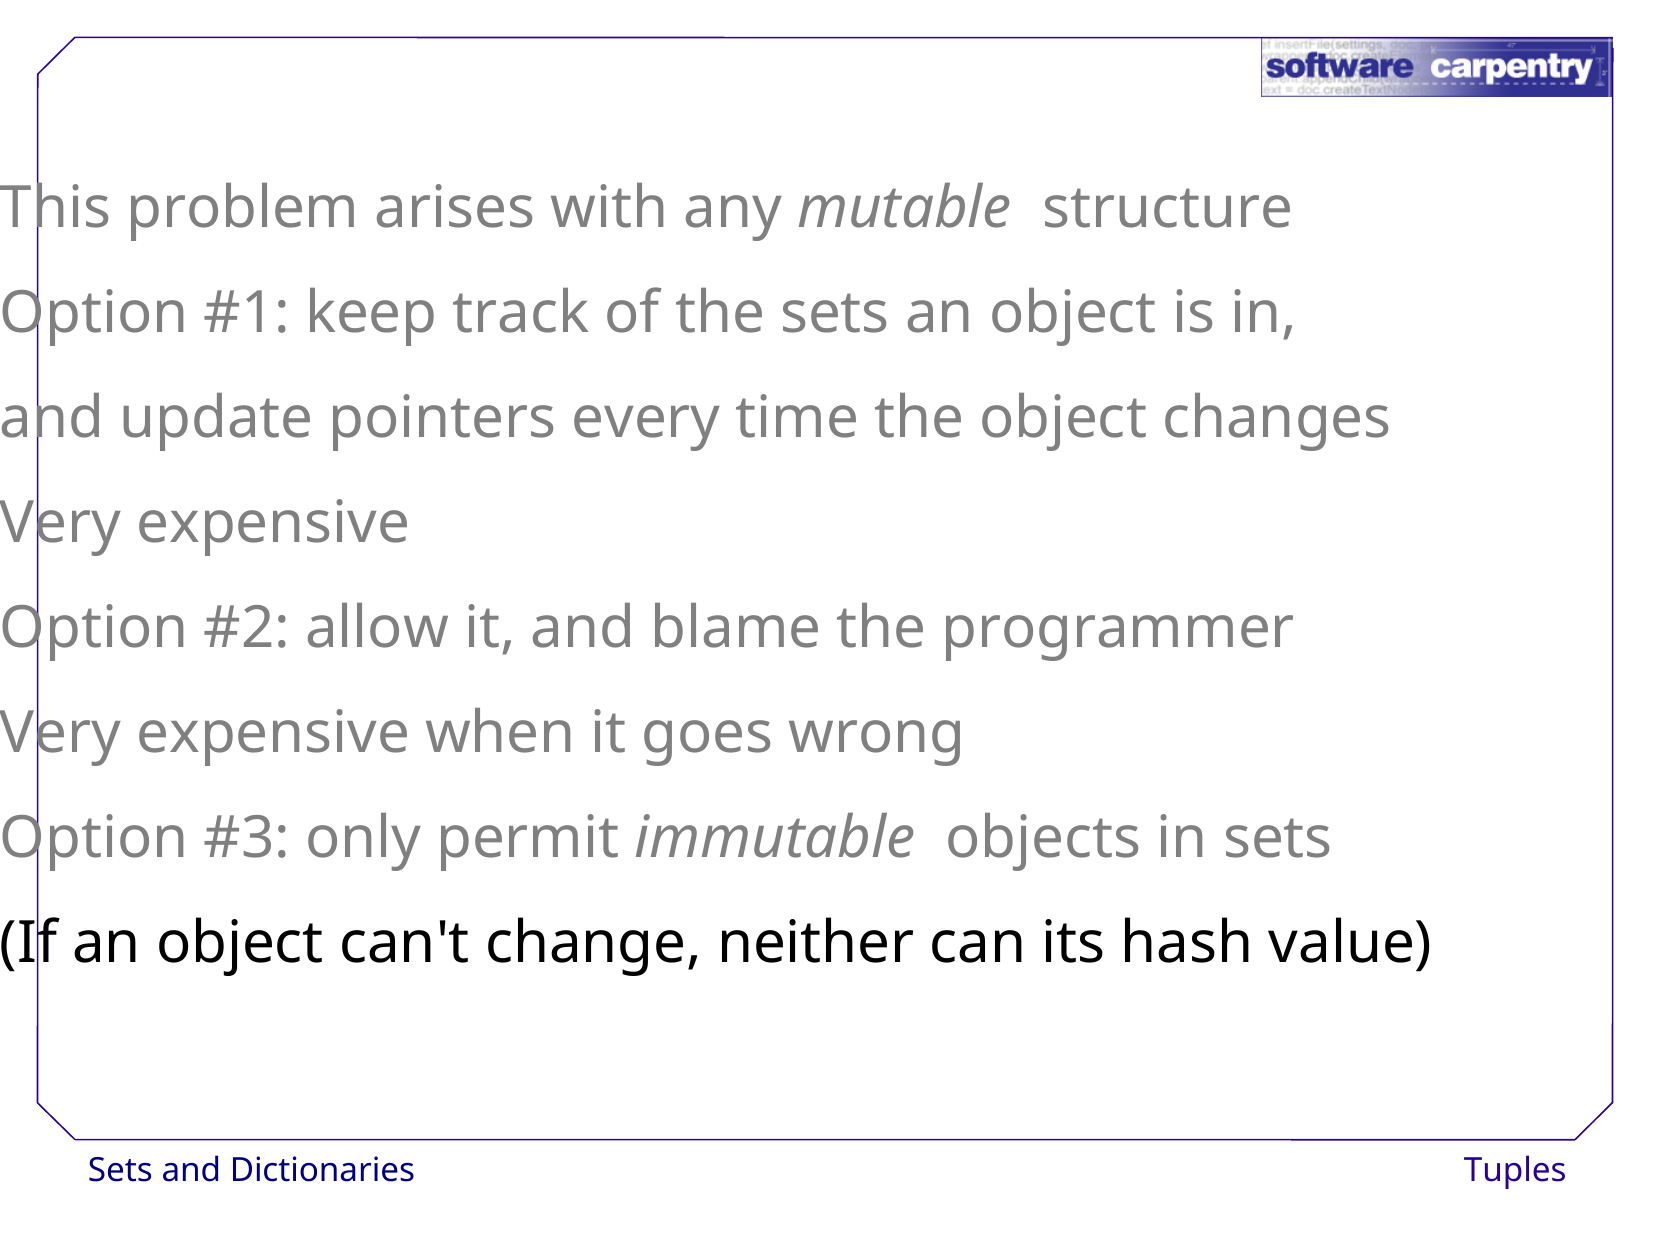

This problem arises with any mutable structure
Option #1: keep track of the sets an object is in,
and update pointers every time the object changes
Very expensive
Option #2: allow it, and blame the programmer
Very expensive when it goes wrong
Option #3: only permit immutable objects in sets
(If an object can't change, neither can its hash value)